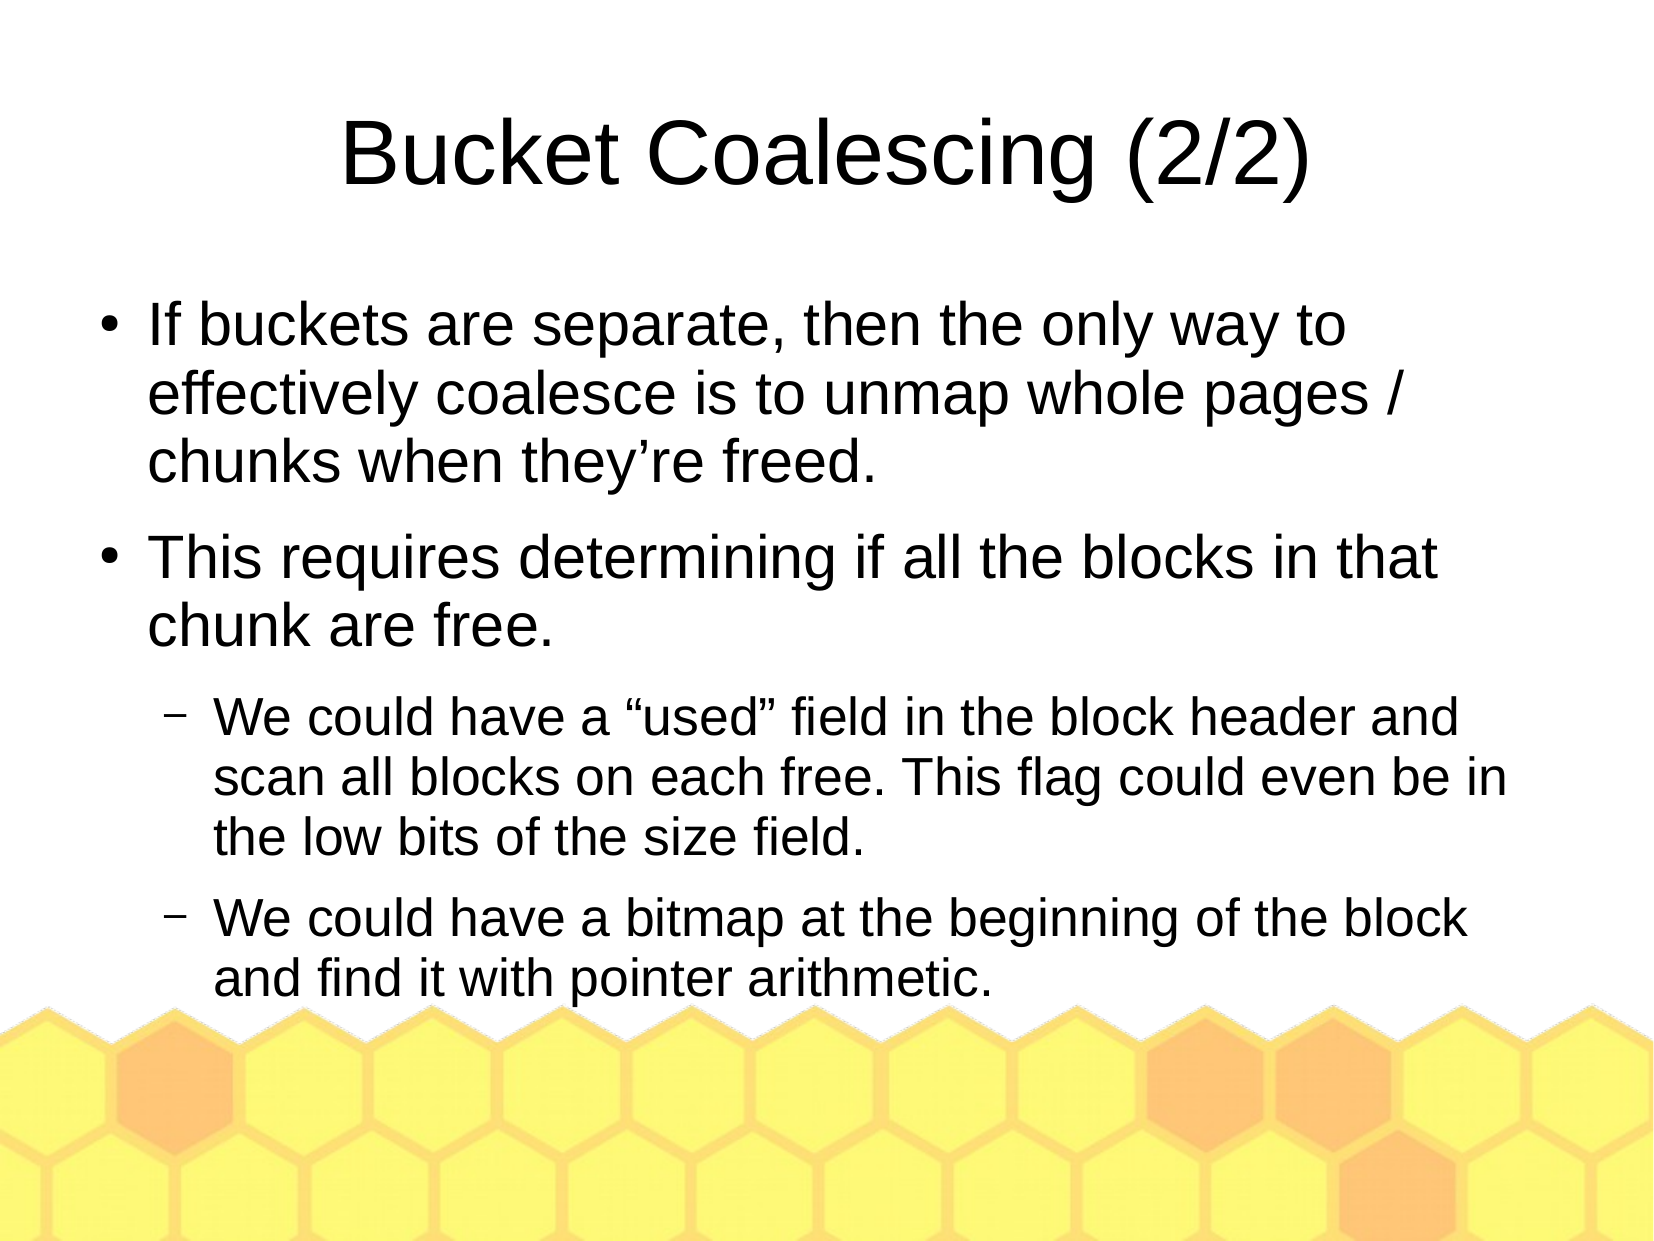

# Bucket Coalescing (2/2)
If buckets are separate, then the only way to effectively coalesce is to unmap whole pages / chunks when they’re freed.
This requires determining if all the blocks in that chunk are free.
We could have a “used” field in the block header and scan all blocks on each free. This flag could even be in the low bits of the size field.
We could have a bitmap at the beginning of the block and find it with pointer arithmetic.